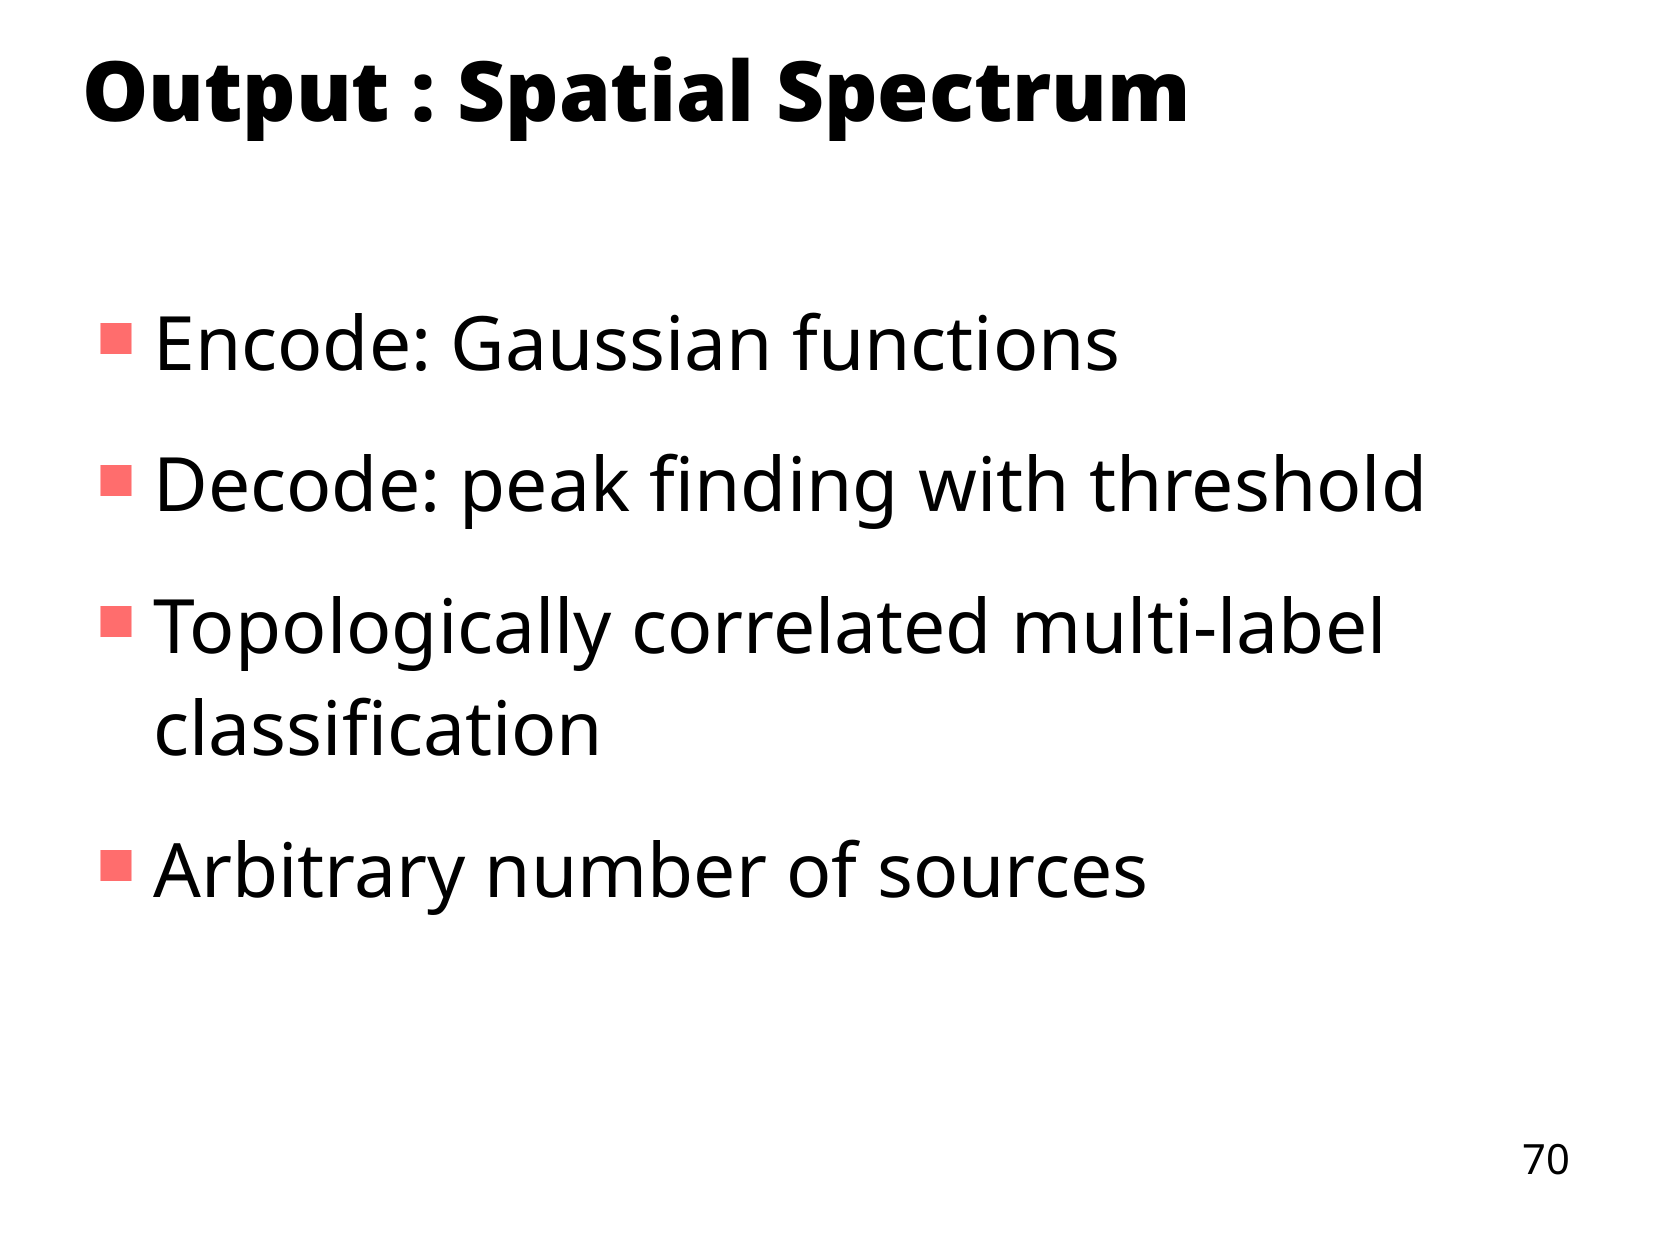

# Output : Spatial Spectrum
Encode: Gaussian functions
Decode: peak finding with threshold
Topologically correlated multi-label classification
Arbitrary number of sources
70